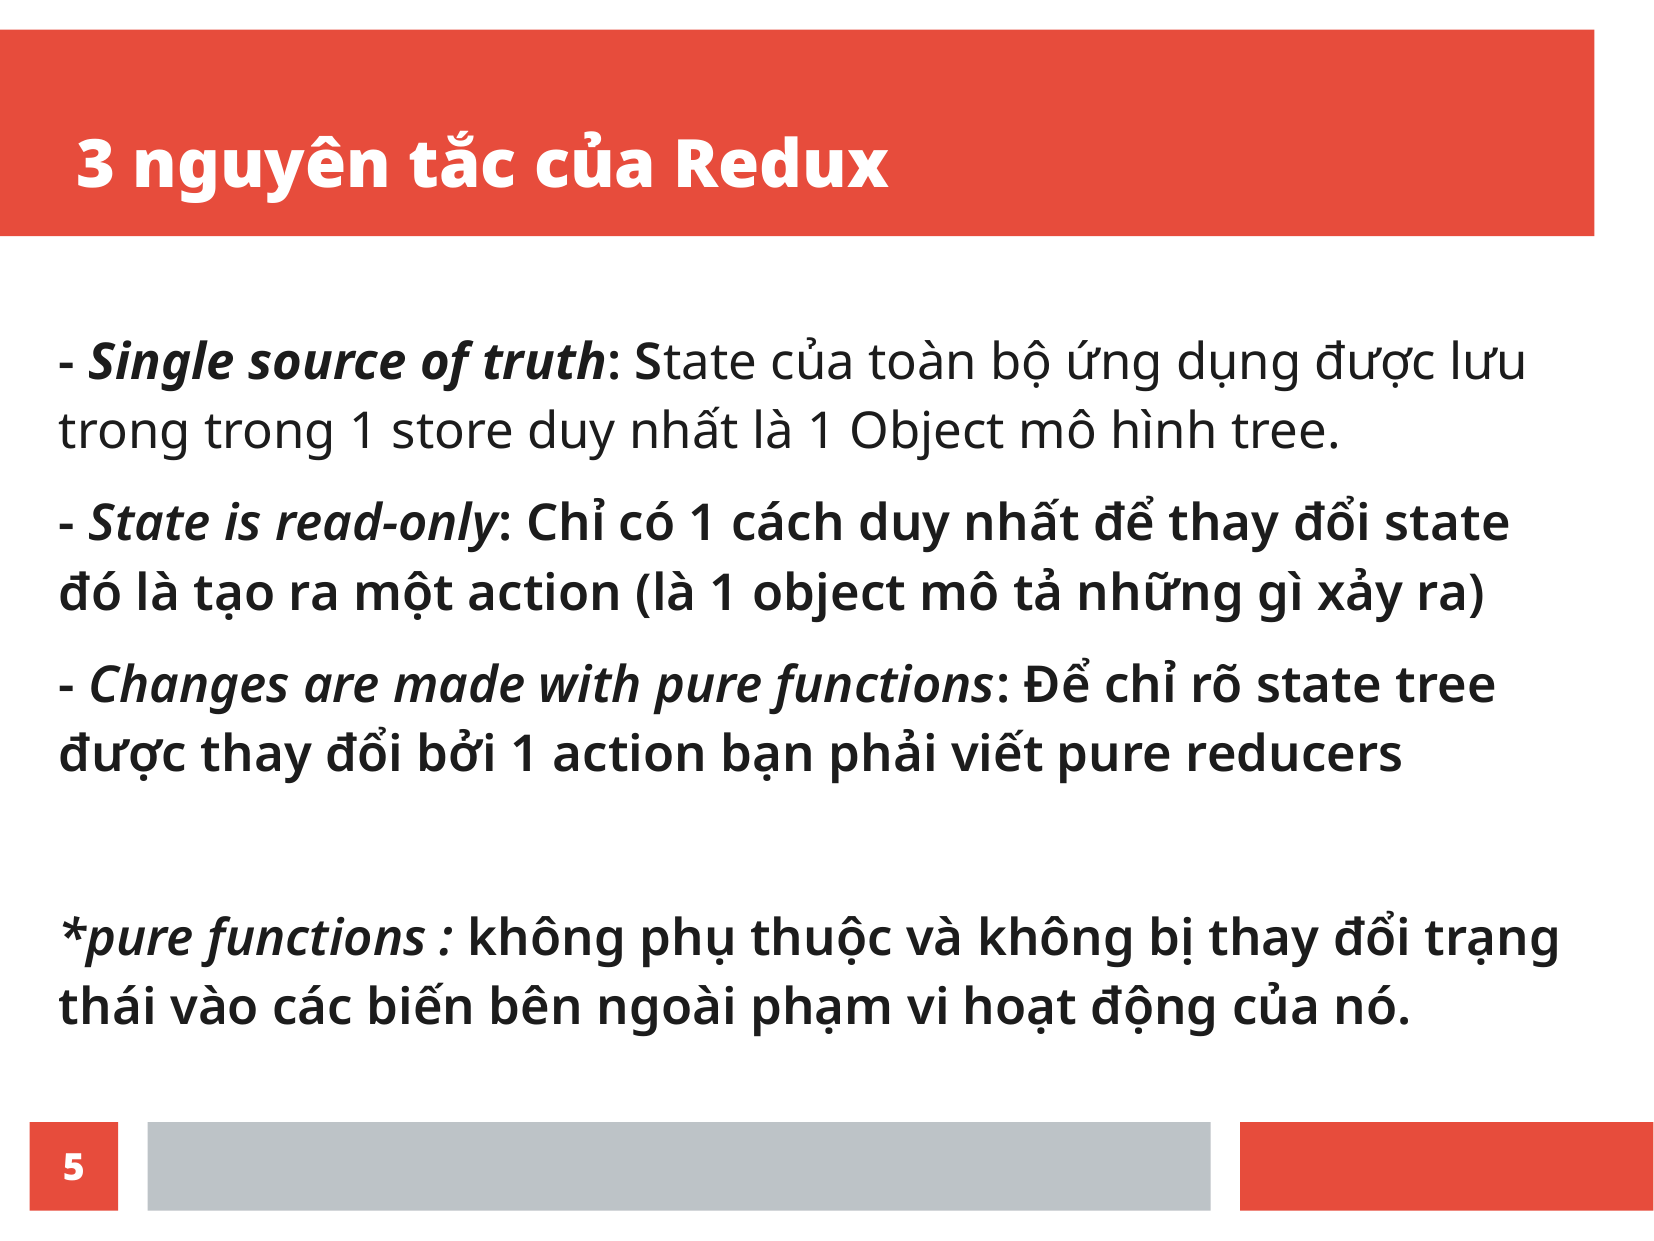

# 3 nguyên tắc của Redux
- Single source of truth: State của toàn bộ ứng dụng được lưu trong trong 1 store duy nhất là 1 Object mô hình tree.
- State is read-only: Chỉ có 1 cách duy nhất để thay đổi state đó là tạo ra một action (là 1 object mô tả những gì xảy ra)
- Changes are made with pure functions: Để chỉ rõ state tree được thay đổi bởi 1 action bạn phải viết pure reducers
*pure functions : không phụ thuộc và không bị thay đổi trạng thái vào các biến bên ngoài phạm vi hoạt động của nó.
5